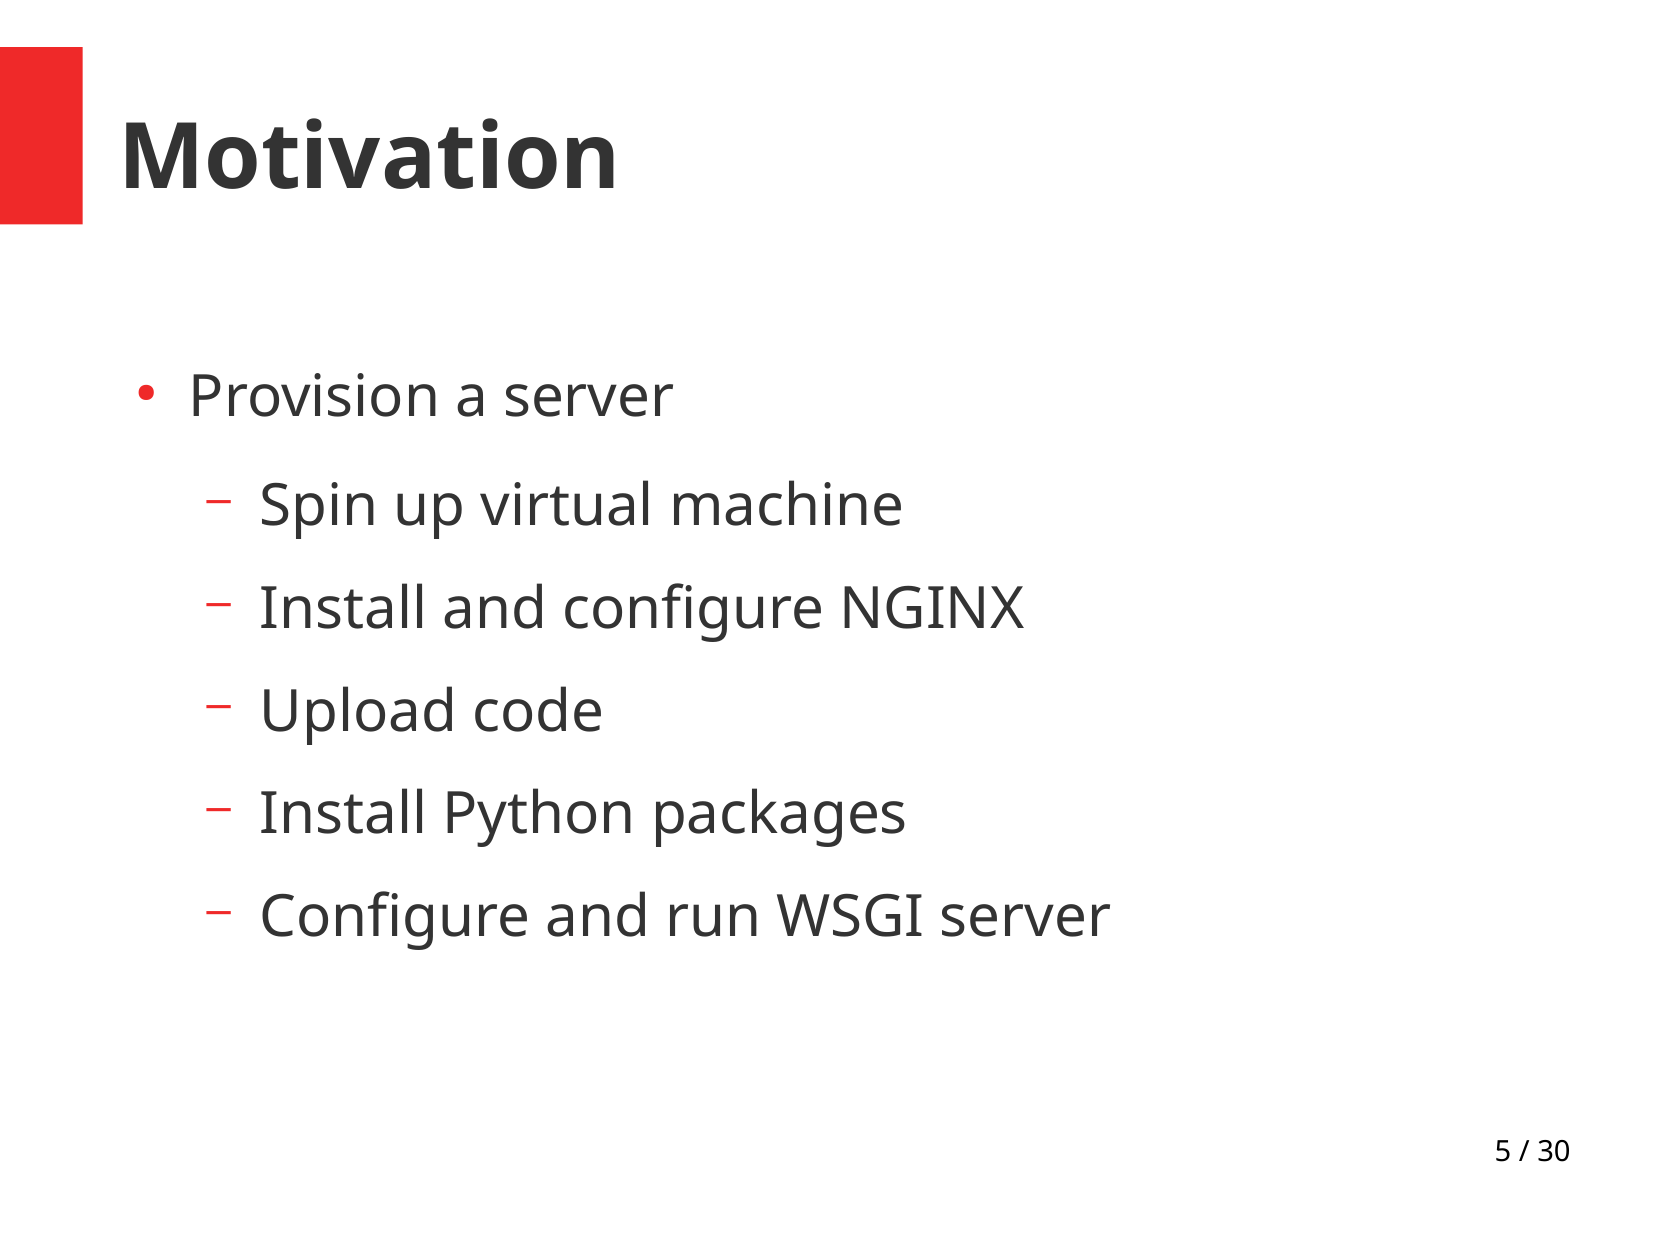

# Motivation
Provision a server
Spin up virtual machine
Install and configure NGINX
Upload code
Install Python packages
Configure and run WSGI server
5